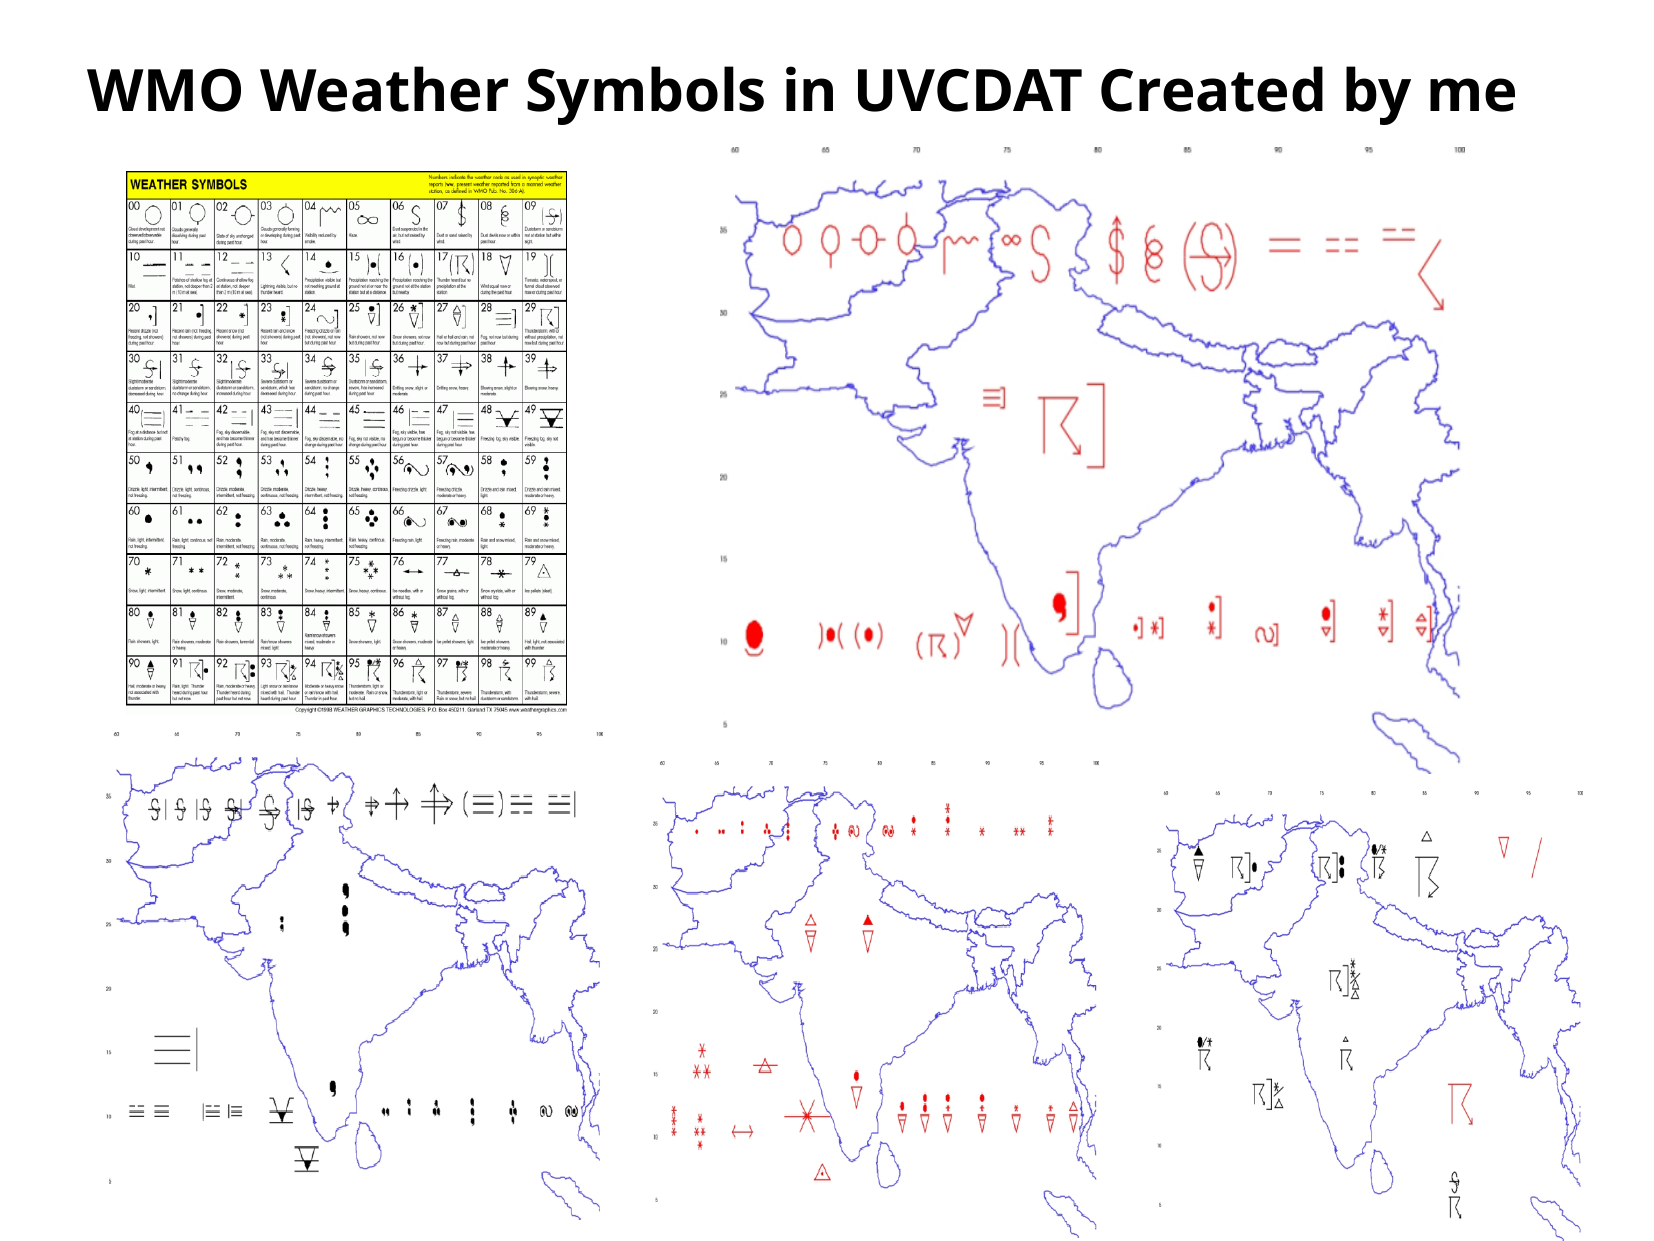

WMO Weather Symbols in UVCDAT Created by me